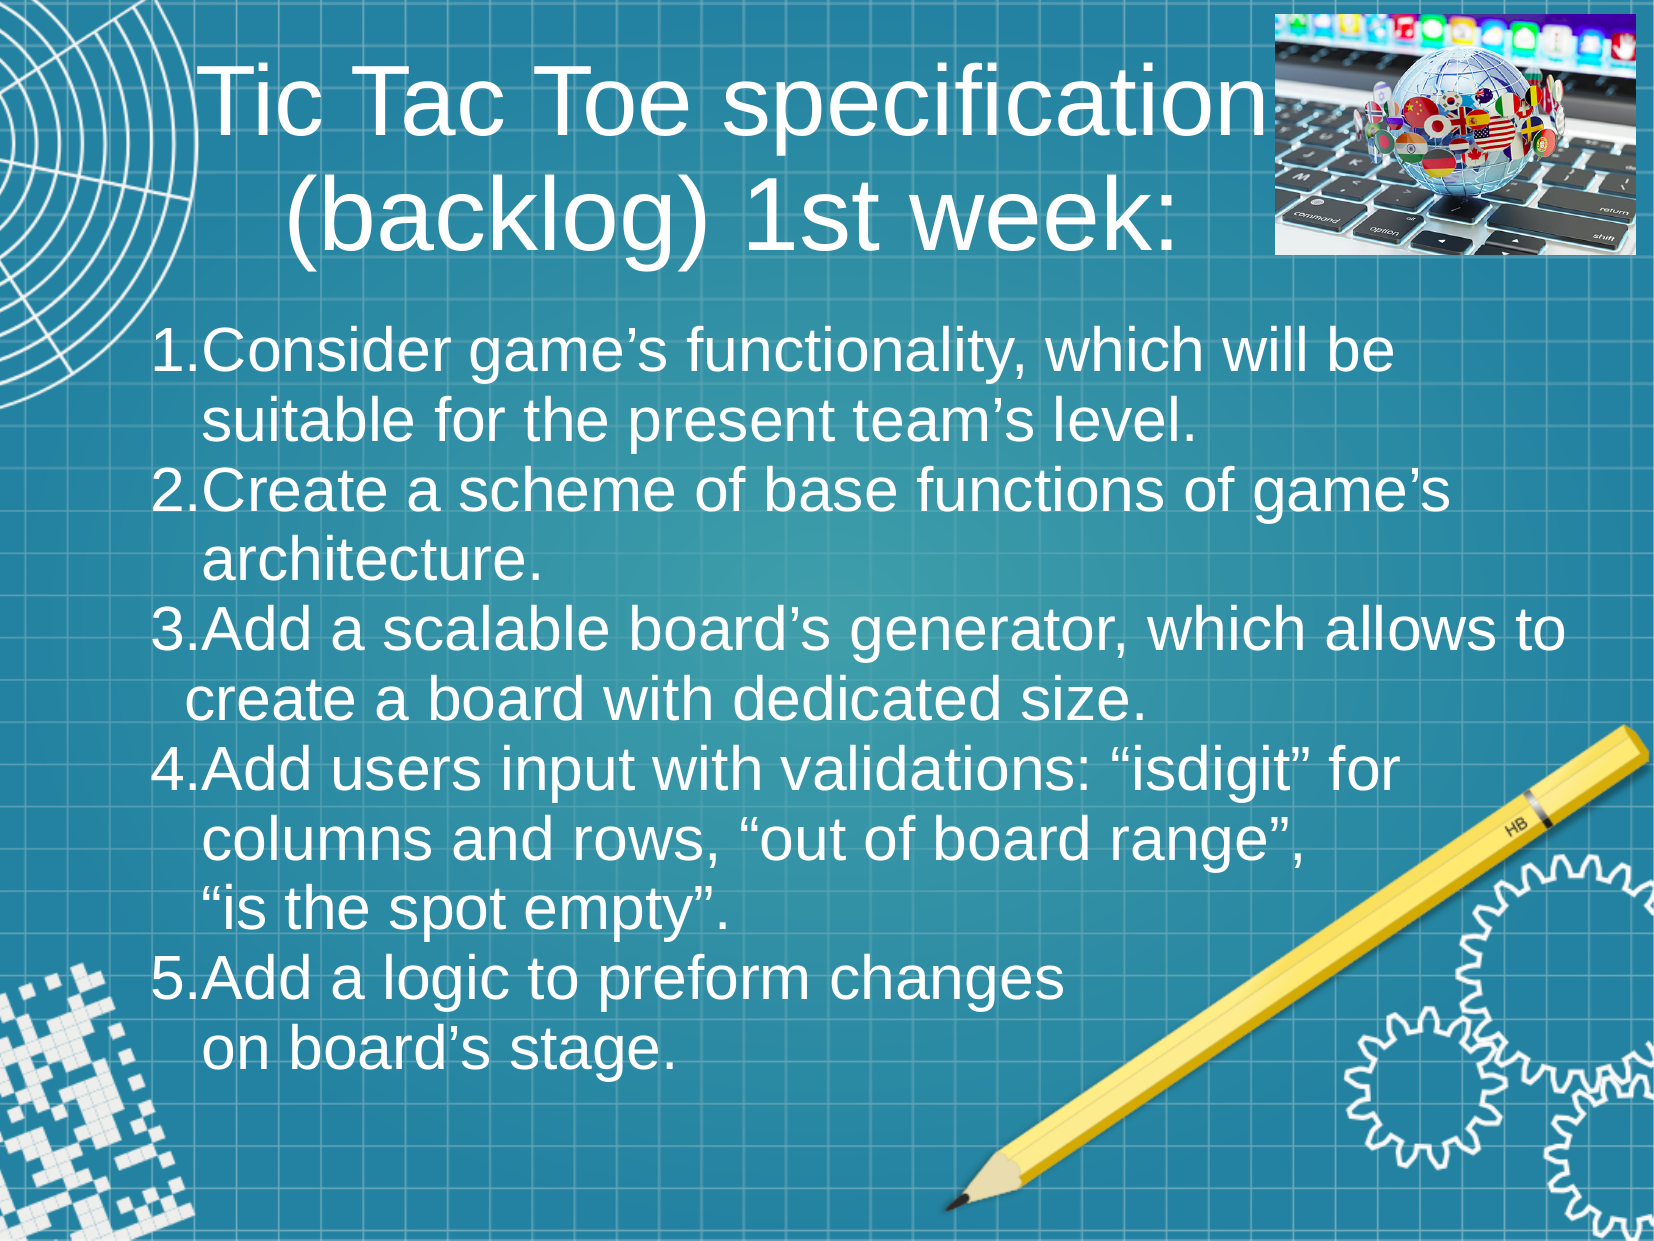

# Tic Tac Toe specification (backlog) 1st week:
1.Consider game’s functionality, which will be
 suitable for the present team’s level.
2.Create a scheme of base functions of game’s
 architecture.
3.Add a scalable board’s generator, which allows to create a board with dedicated size.
4.Add users input with validations: “isdigit” for
 columns and rows, “out of board range”,
 “is the spot empty”.
5.Add a logic to preform changes
 on board’s stage.